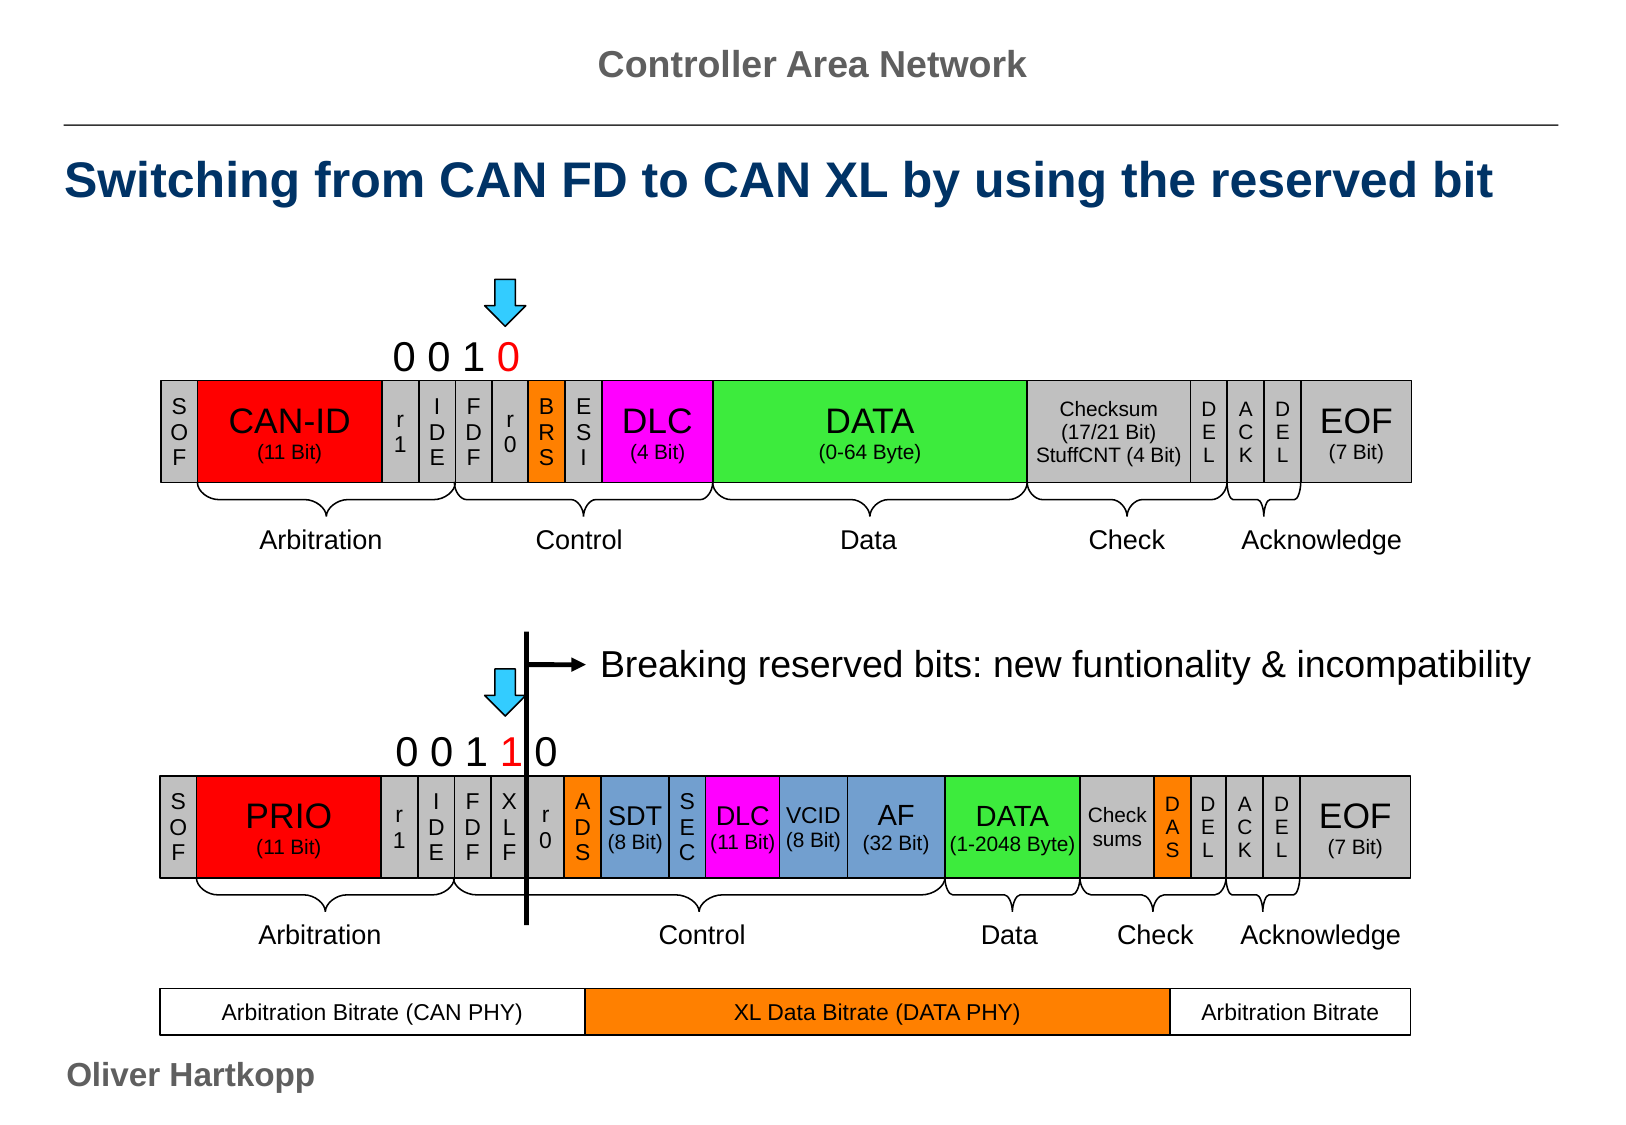

Switching from CAN FD to CAN XL by using the reserved bit
0 0 1 0
F
D
F
r
0
S
O
F
CAN-ID
(11 Bit)
r
1
I
D
E
B
R
S
E
S
I
DLC
(4 Bit)
DATA
(0-64 Byte)
Checksum
(17/21 Bit)
StuffCNT (4 Bit)
D
E
L
A
C
K
D
E
L
EOF
(7 Bit)
Arbitration
Control
Data
Check
Acknowledge
Breaking reserved bits: new funtionality & incompatibility
0 0 1 1 0
X
L
F
S
O
F
PRIO
(11 Bit)
r
1
I
D
E
r
0
A
D
S
SDT
(8 Bit)
S
E
C
DLC
(11 Bit)
VCID
(8 Bit)
AF
(32 Bit)
DATA
(1-2048 Byte)
Check
sums
D
A
S
D
E
L
A
C
K
D
E
L
EOF
(7 Bit)
F
D
F
Arbitration
Control
Data
Check
Acknowledge
Arbitration Bitrate (CAN PHY)
XL Data Bitrate (DATA PHY)
Arbitration Bitrate